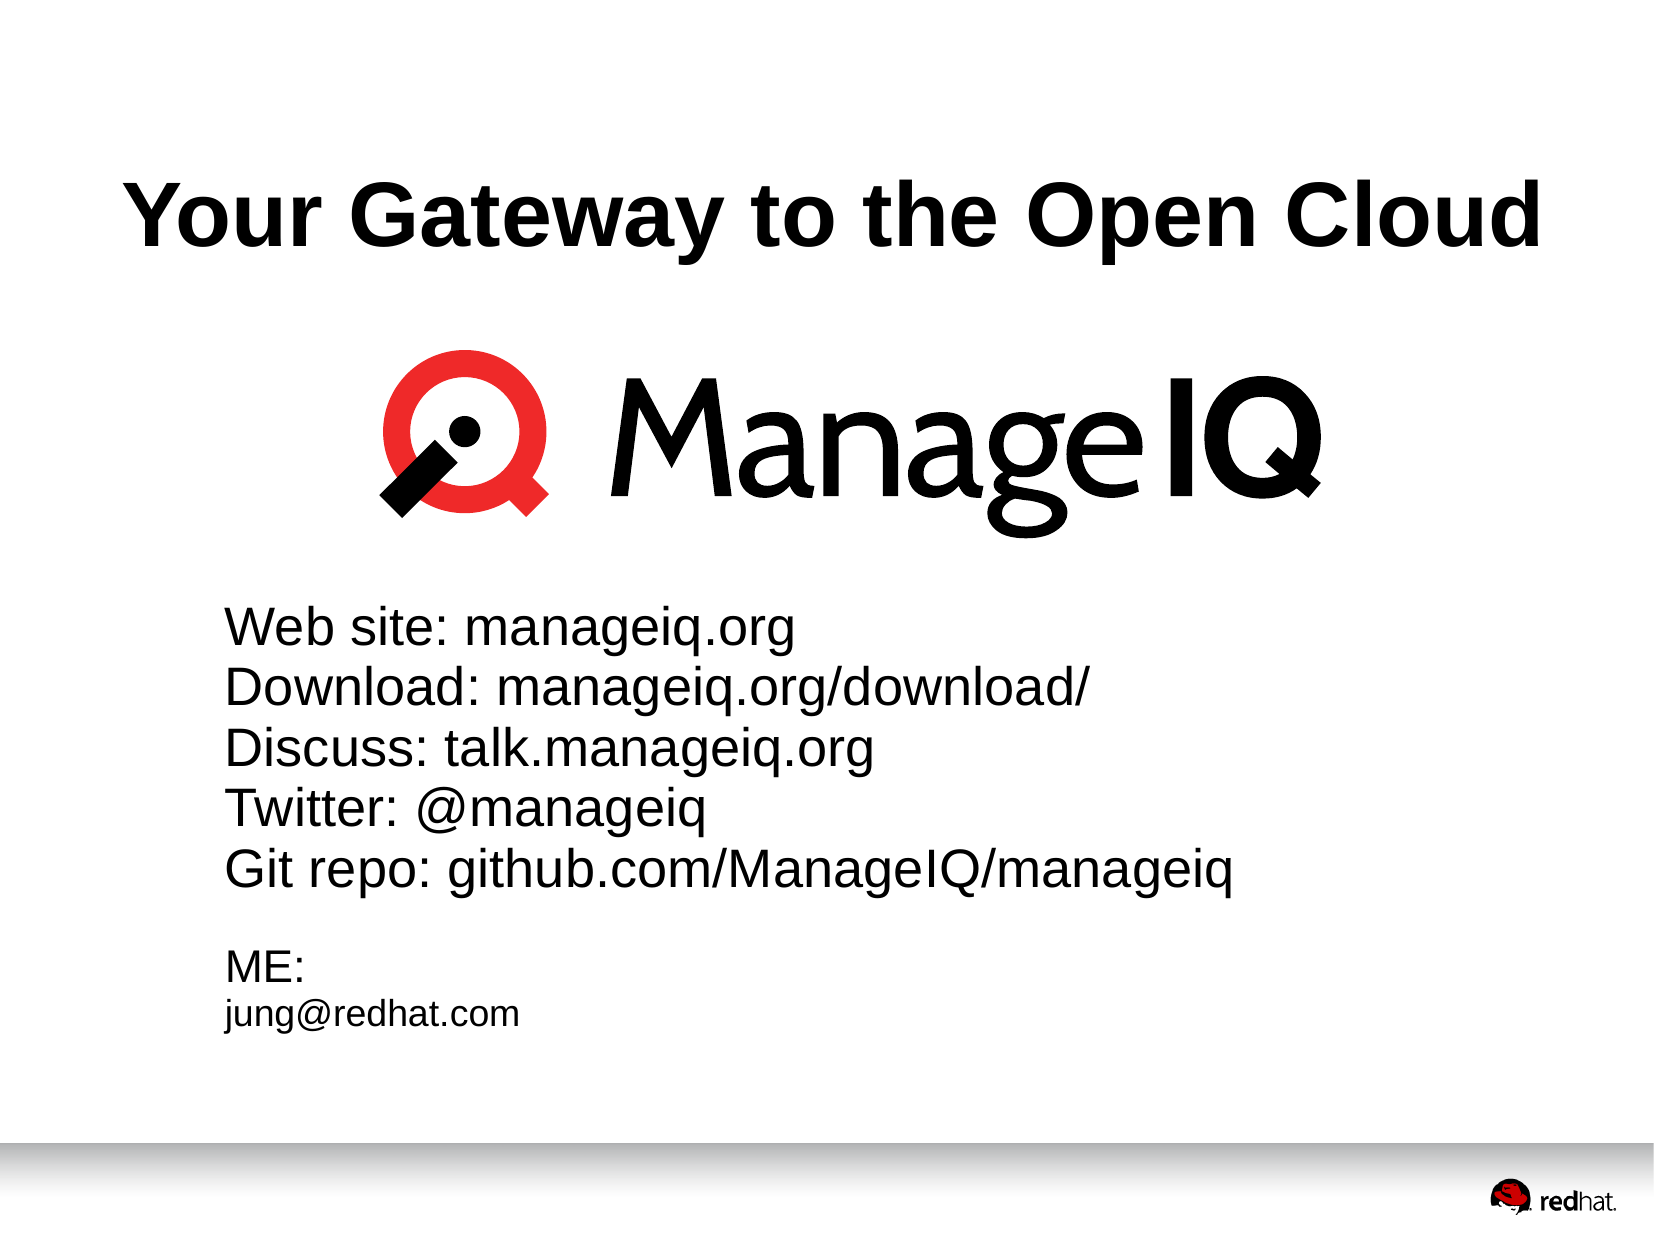

# Your Gateway to the Open Cloud
Web site: manageiq.org
Download: manageiq.org/download/
Discuss: talk.manageiq.org
Twitter: @manageiq
Git repo: github.com/ManageIQ/manageiq
ME:
jung@redhat.com